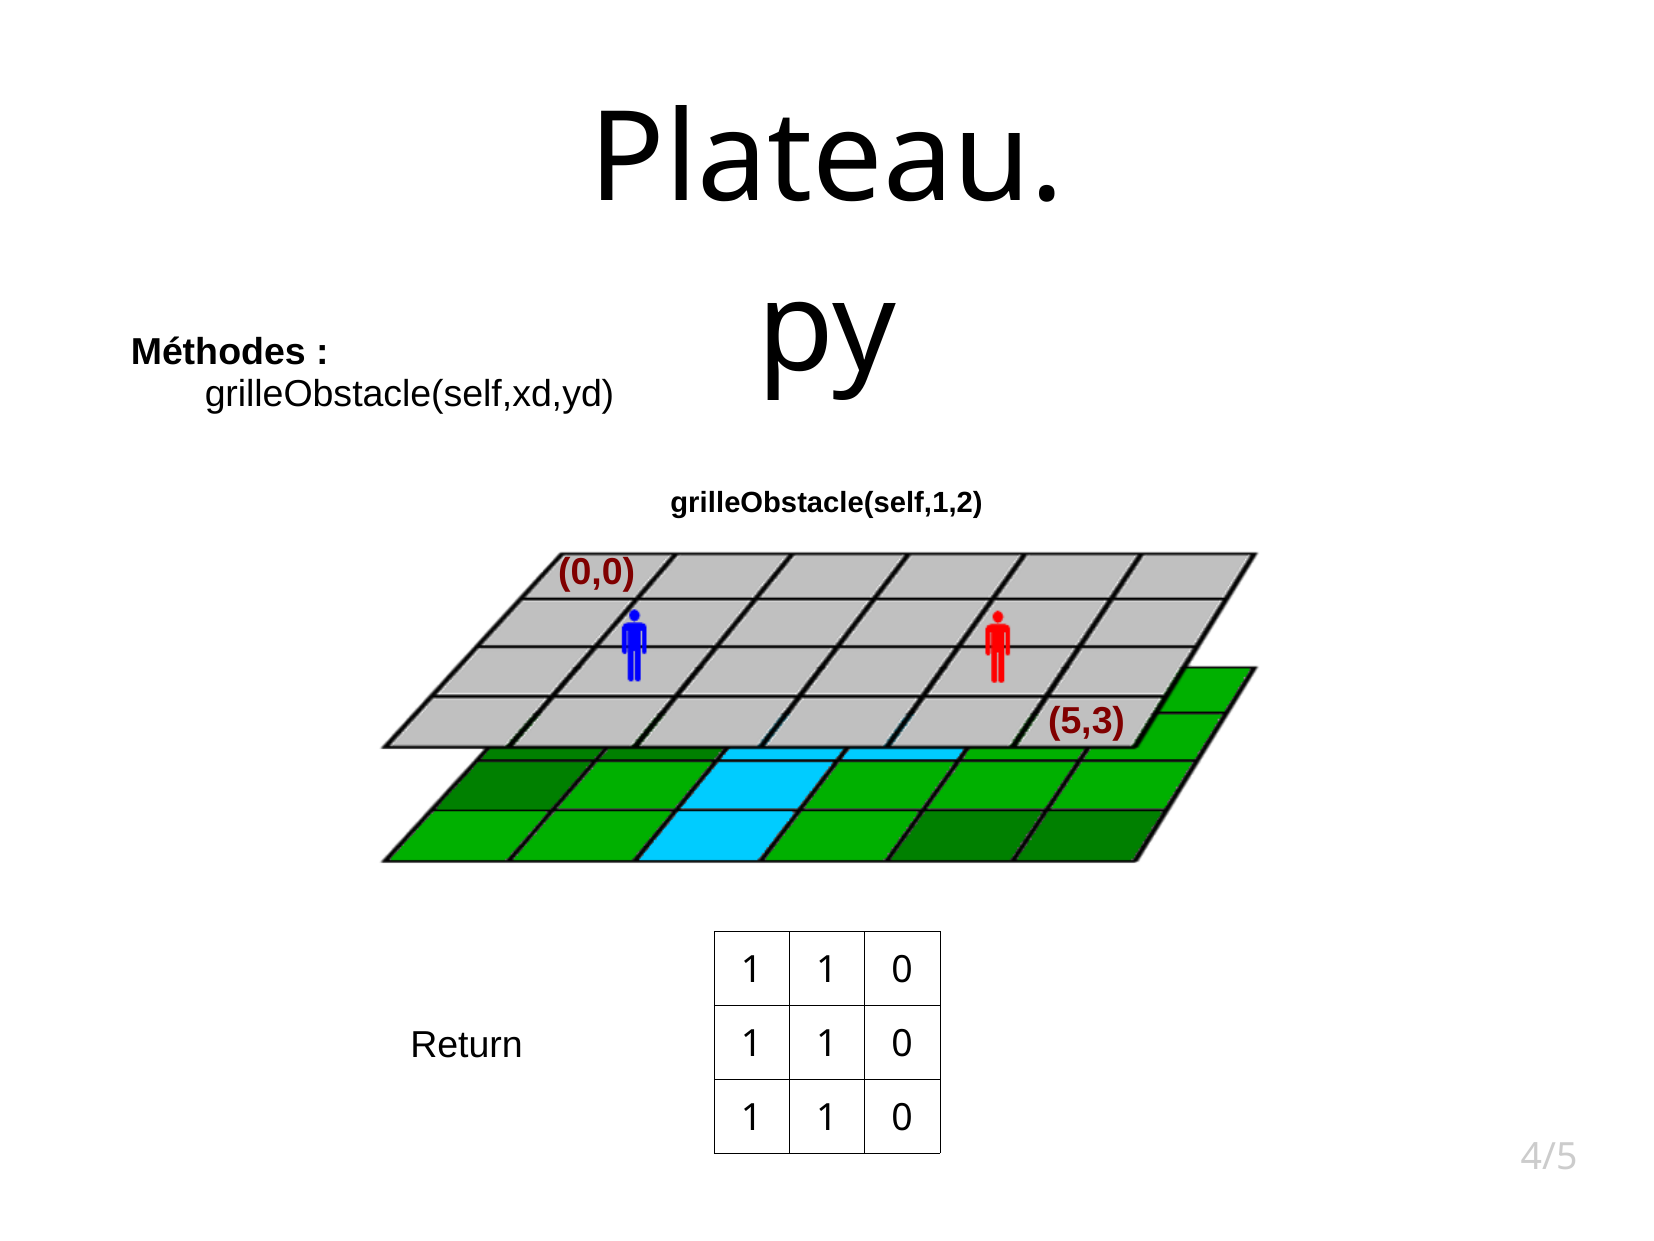

Plateau.py
Méthodes :
	grilleObstacle(self,xd,yd)
grilleObstacle(self,1,2)
(0,0)
(5,3)
| 1 | 1 | 0 |
| --- | --- | --- |
| 1 | 1 | 0 |
| 1 | 1 | 0 |
Return
4/5